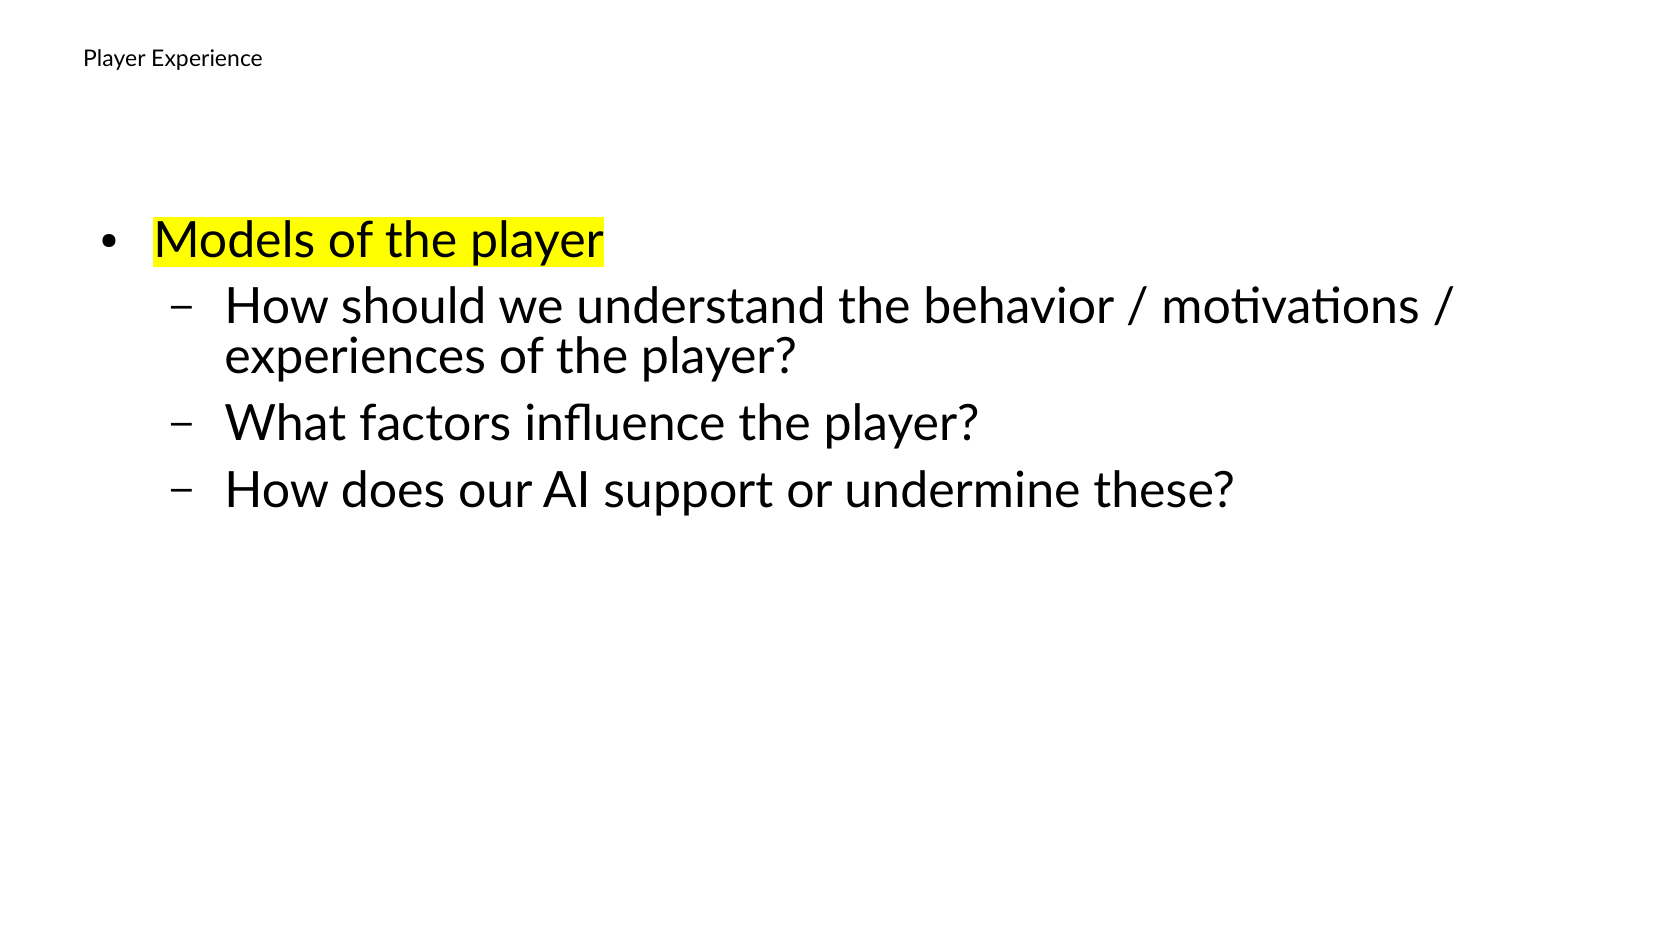

# Player Experience
Models of the player
How should we understand the behavior / motivations / experiences of the player?
What factors influence the player?
How does our AI support or undermine these?